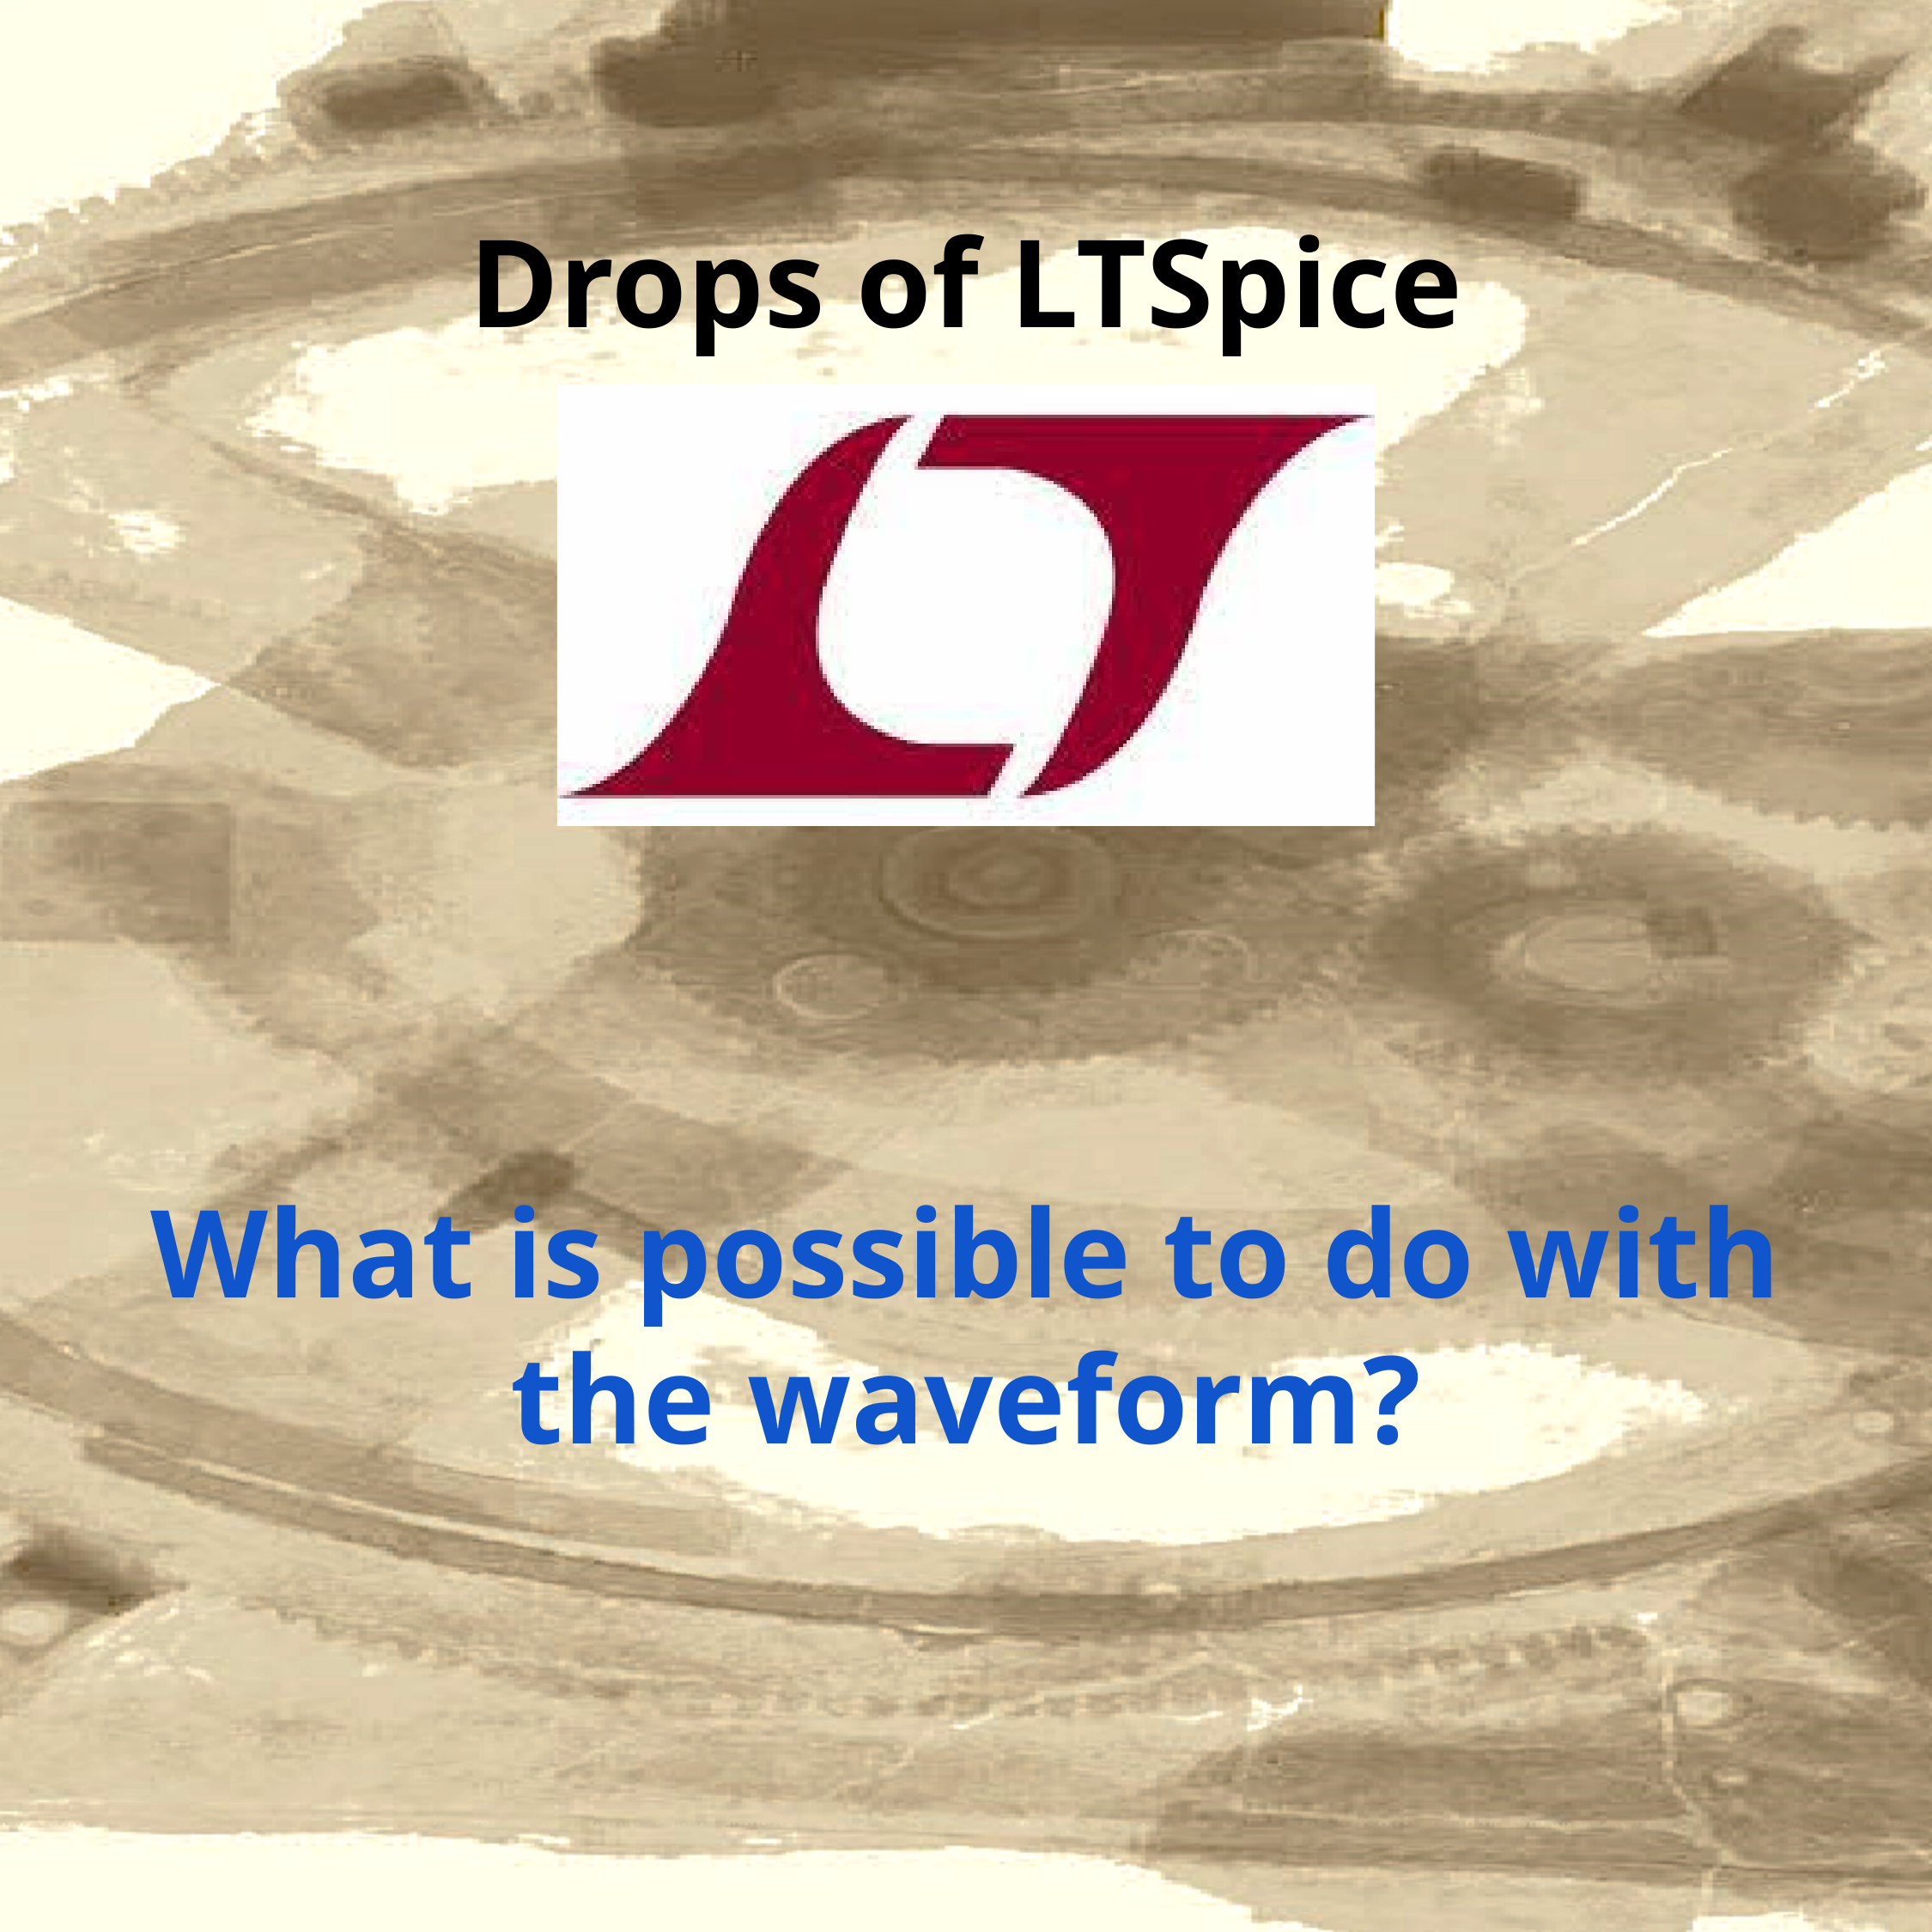

Drops of LTSpice
What is possible to do with the waveform?